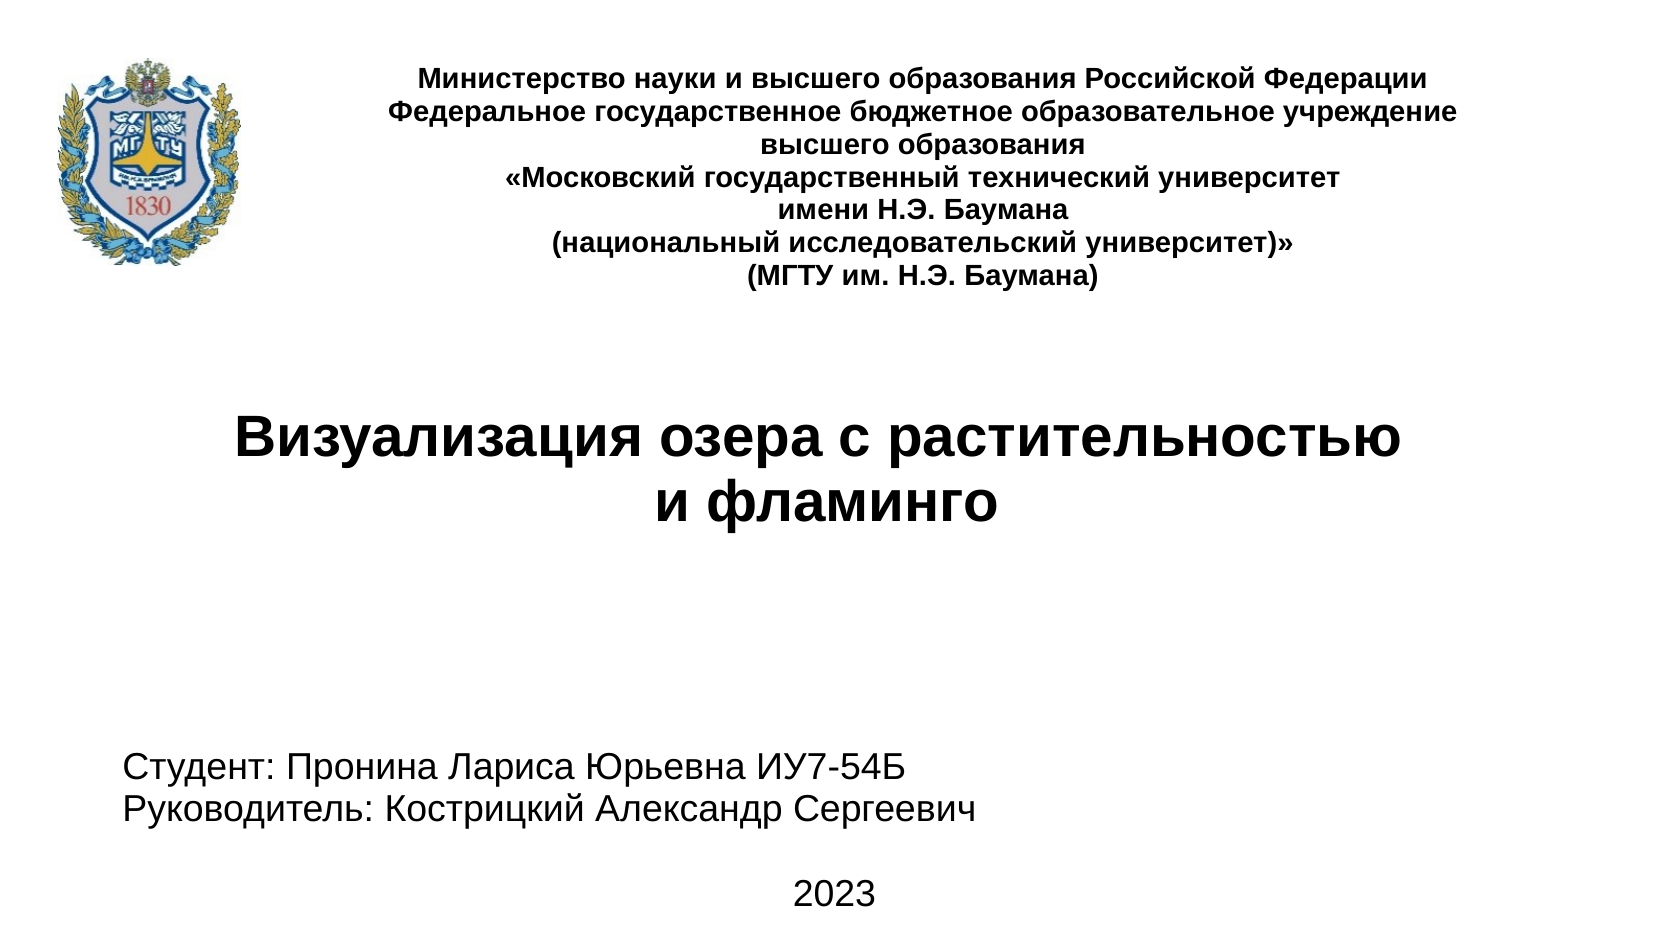

Министерство науки и высшего образования Российской Федерации
Федеральное государственное бюджетное образовательное учреждение
высшего образования
«Московский государственный технический университет
имени Н.Э. Баумана
(национальный исследовательский университет)»
(МГТУ им. Н.Э. Баумана)
# Визуализация озера с растительностью
и фламинго
Cтудент: Пронина Лариса Юрьевна ИУ7-54Б
Руководитель: Кострицкий Александр Сергеевич
2023